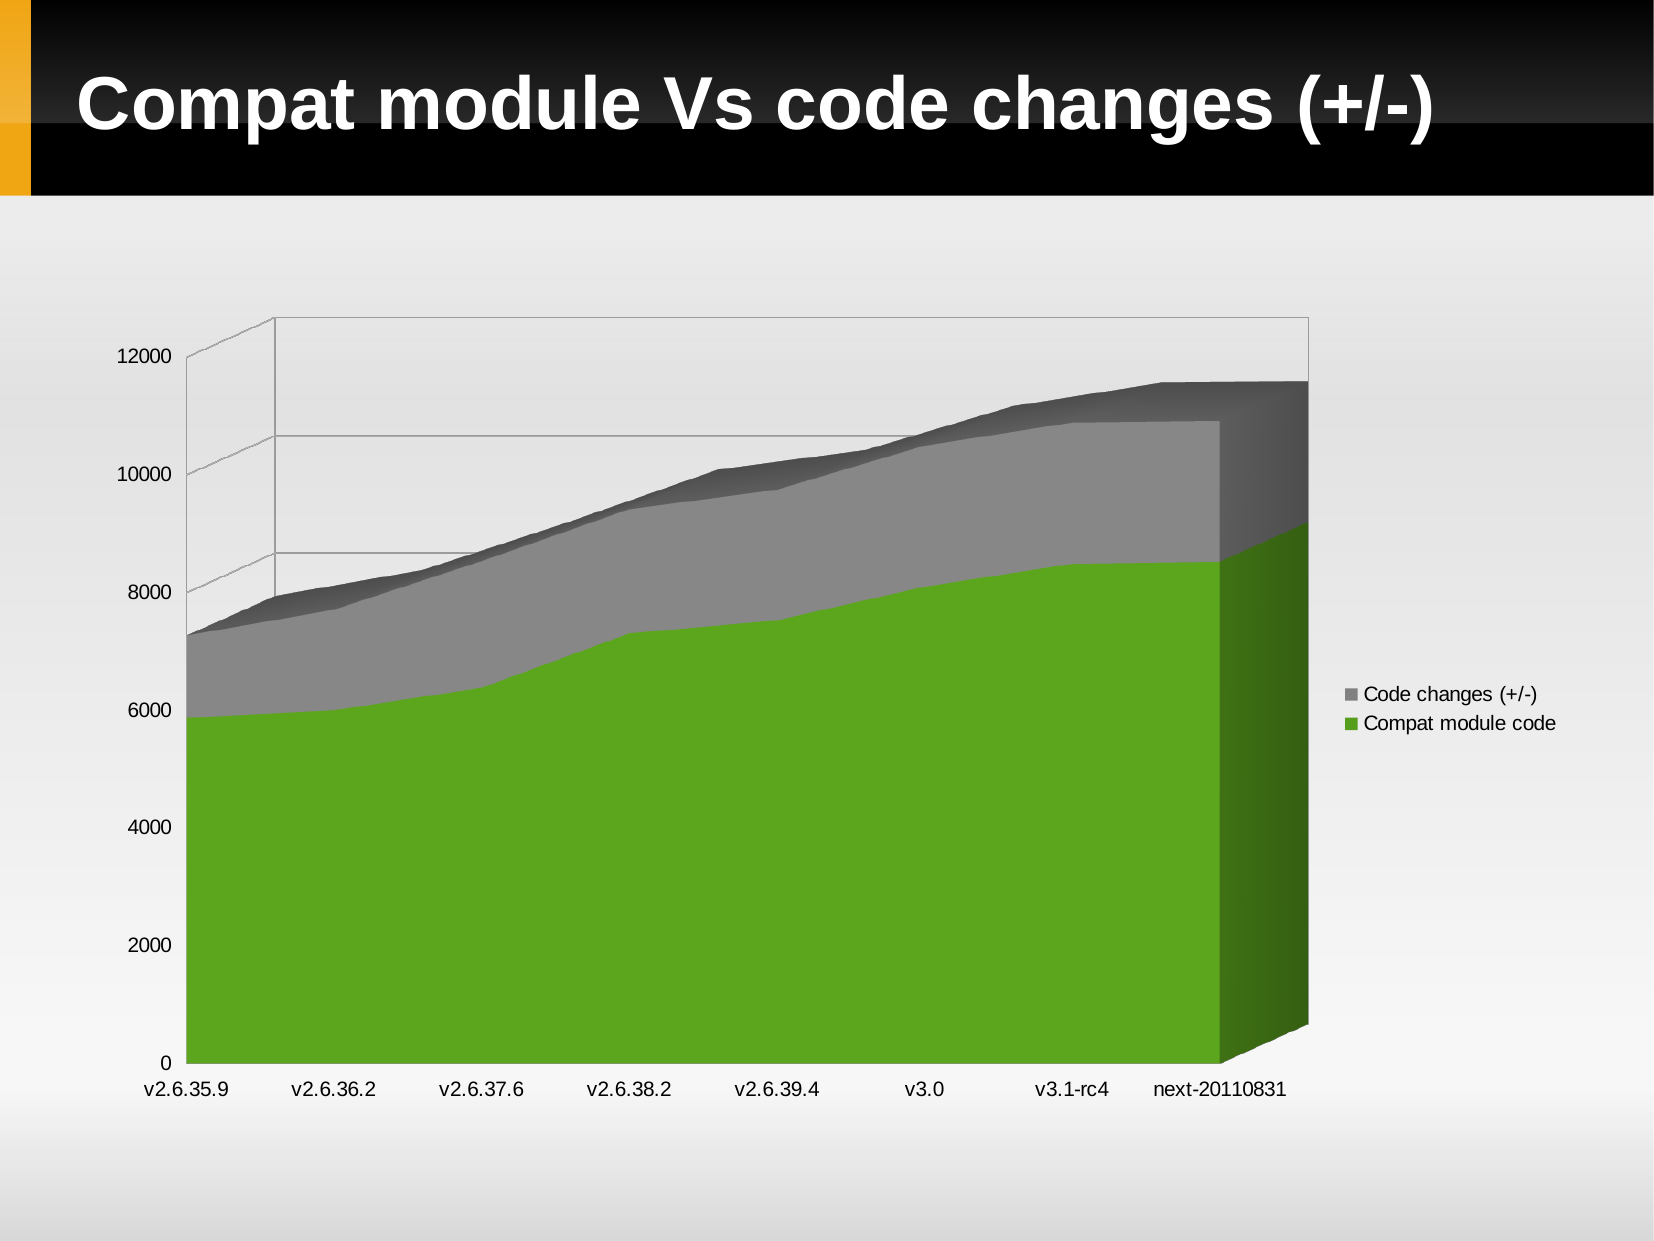

# Compat module Vs code changes (+/-)
[unsupported chart]